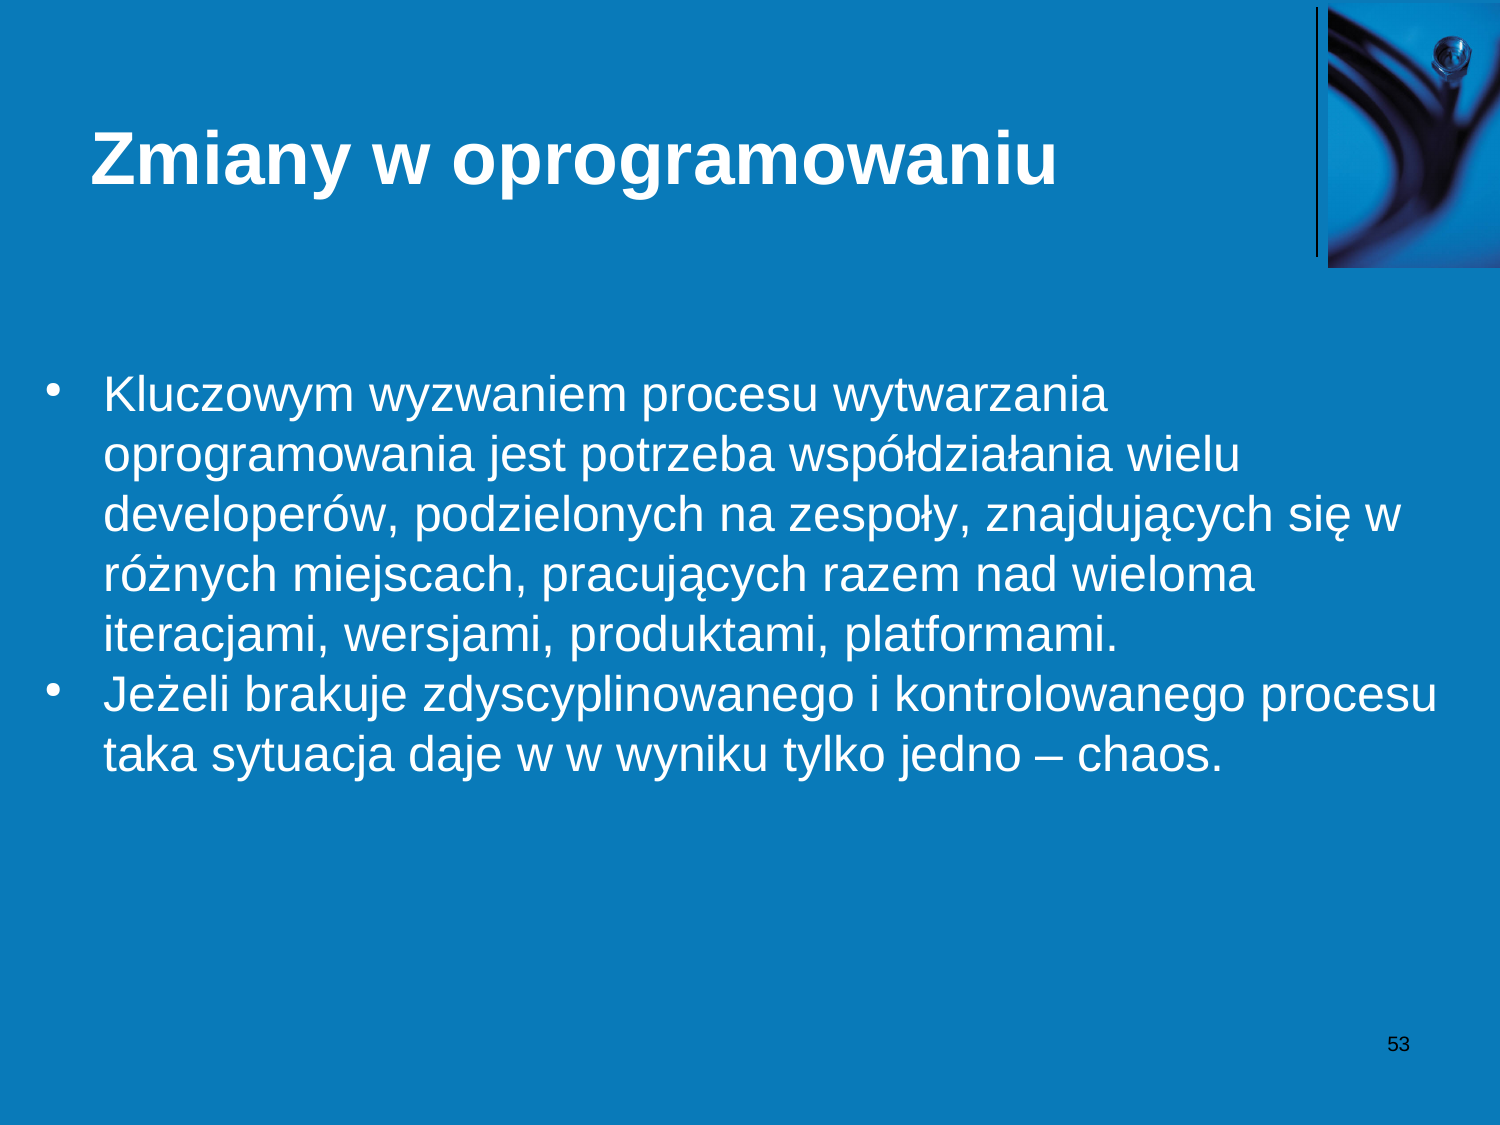

# Zmiany w oprogramowaniu
Kluczowym wyzwaniem procesu wytwarzania oprogramowania jest potrzeba współdziałania wielu developerów, podzielonych na zespoły, znajdujących się w różnych miejscach, pracujących razem nad wieloma iteracjami, wersjami, produktami, platformami.
Jeżeli brakuje zdyscyplinowanego i kontrolowanego procesu taka sytuacja daje w w wyniku tylko jedno – chaos.
53